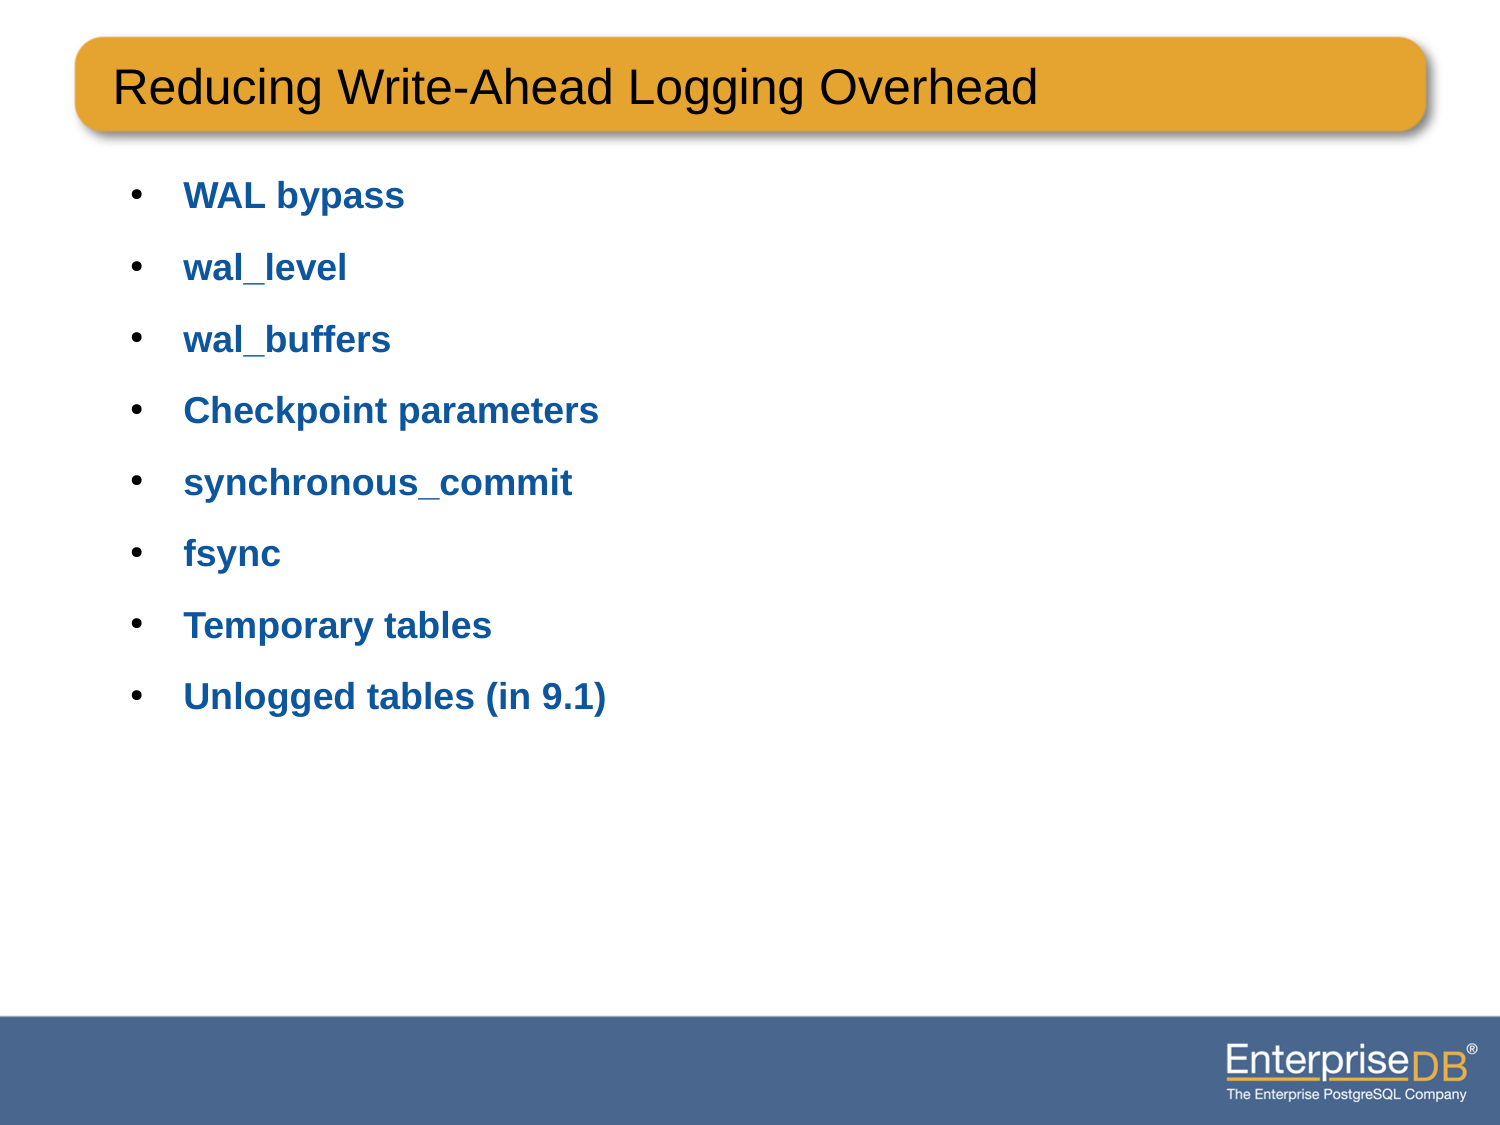

# Reducing Write-Ahead Logging Overhead
WAL bypass
wal_level
wal_buffers
Checkpoint parameters
synchronous_commit
fsync
Temporary tables
Unlogged tables (in 9.1)